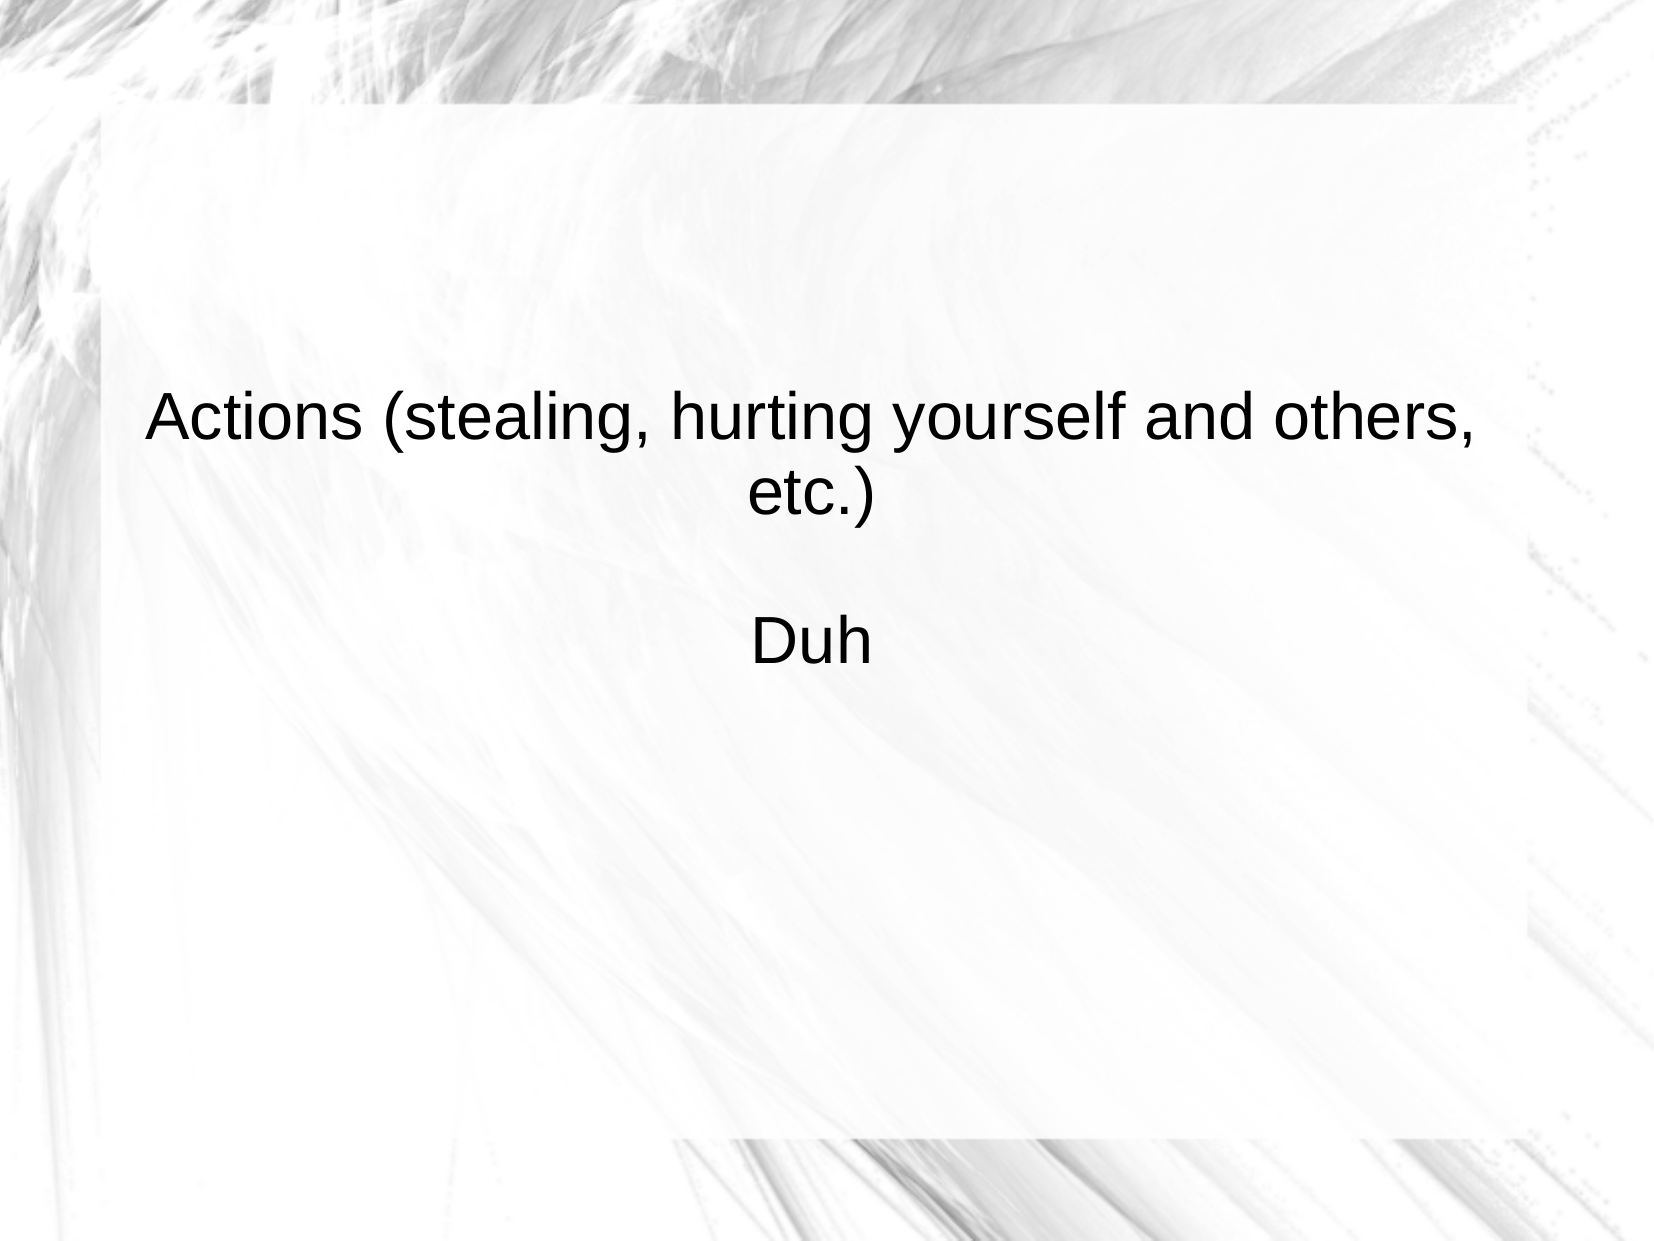

# Actions (stealing, hurting yourself and others, etc.)
Duh